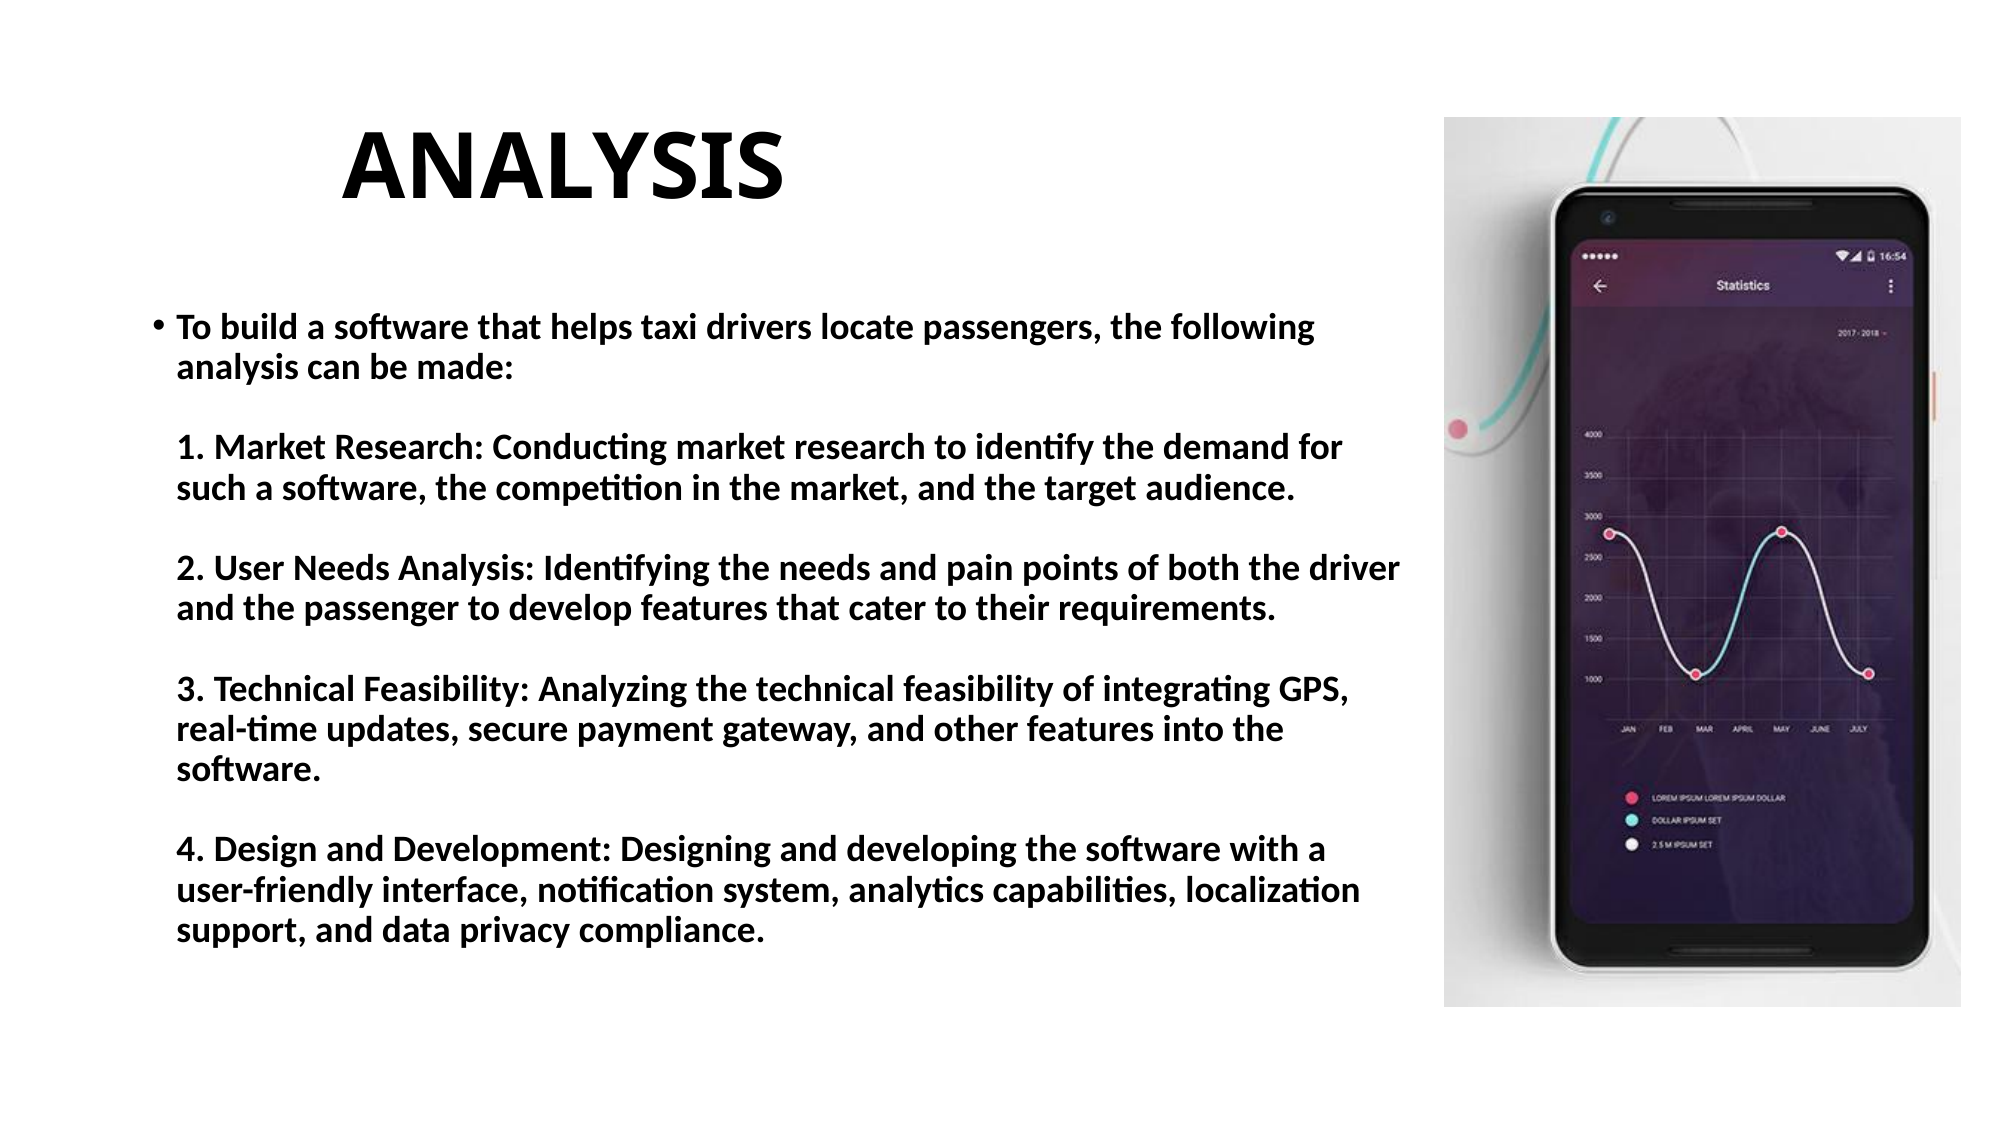

# ANALYSIS
To build a software that helps taxi drivers locate passengers, the following analysis can be made:
1. Market Research: Conducting market research to identify the demand for such a software, the competition in the market, and the target audience.
2. User Needs Analysis: Identifying the needs and pain points of both the driver and the passenger to develop features that cater to their requirements.
3. Technical Feasibility: Analyzing the technical feasibility of integrating GPS, real-time updates, secure payment gateway, and other features into the software.
4. Design and Development: Designing and developing the software with a user-friendly interface, notification system, analytics capabilities, localization support, and data privacy compliance.